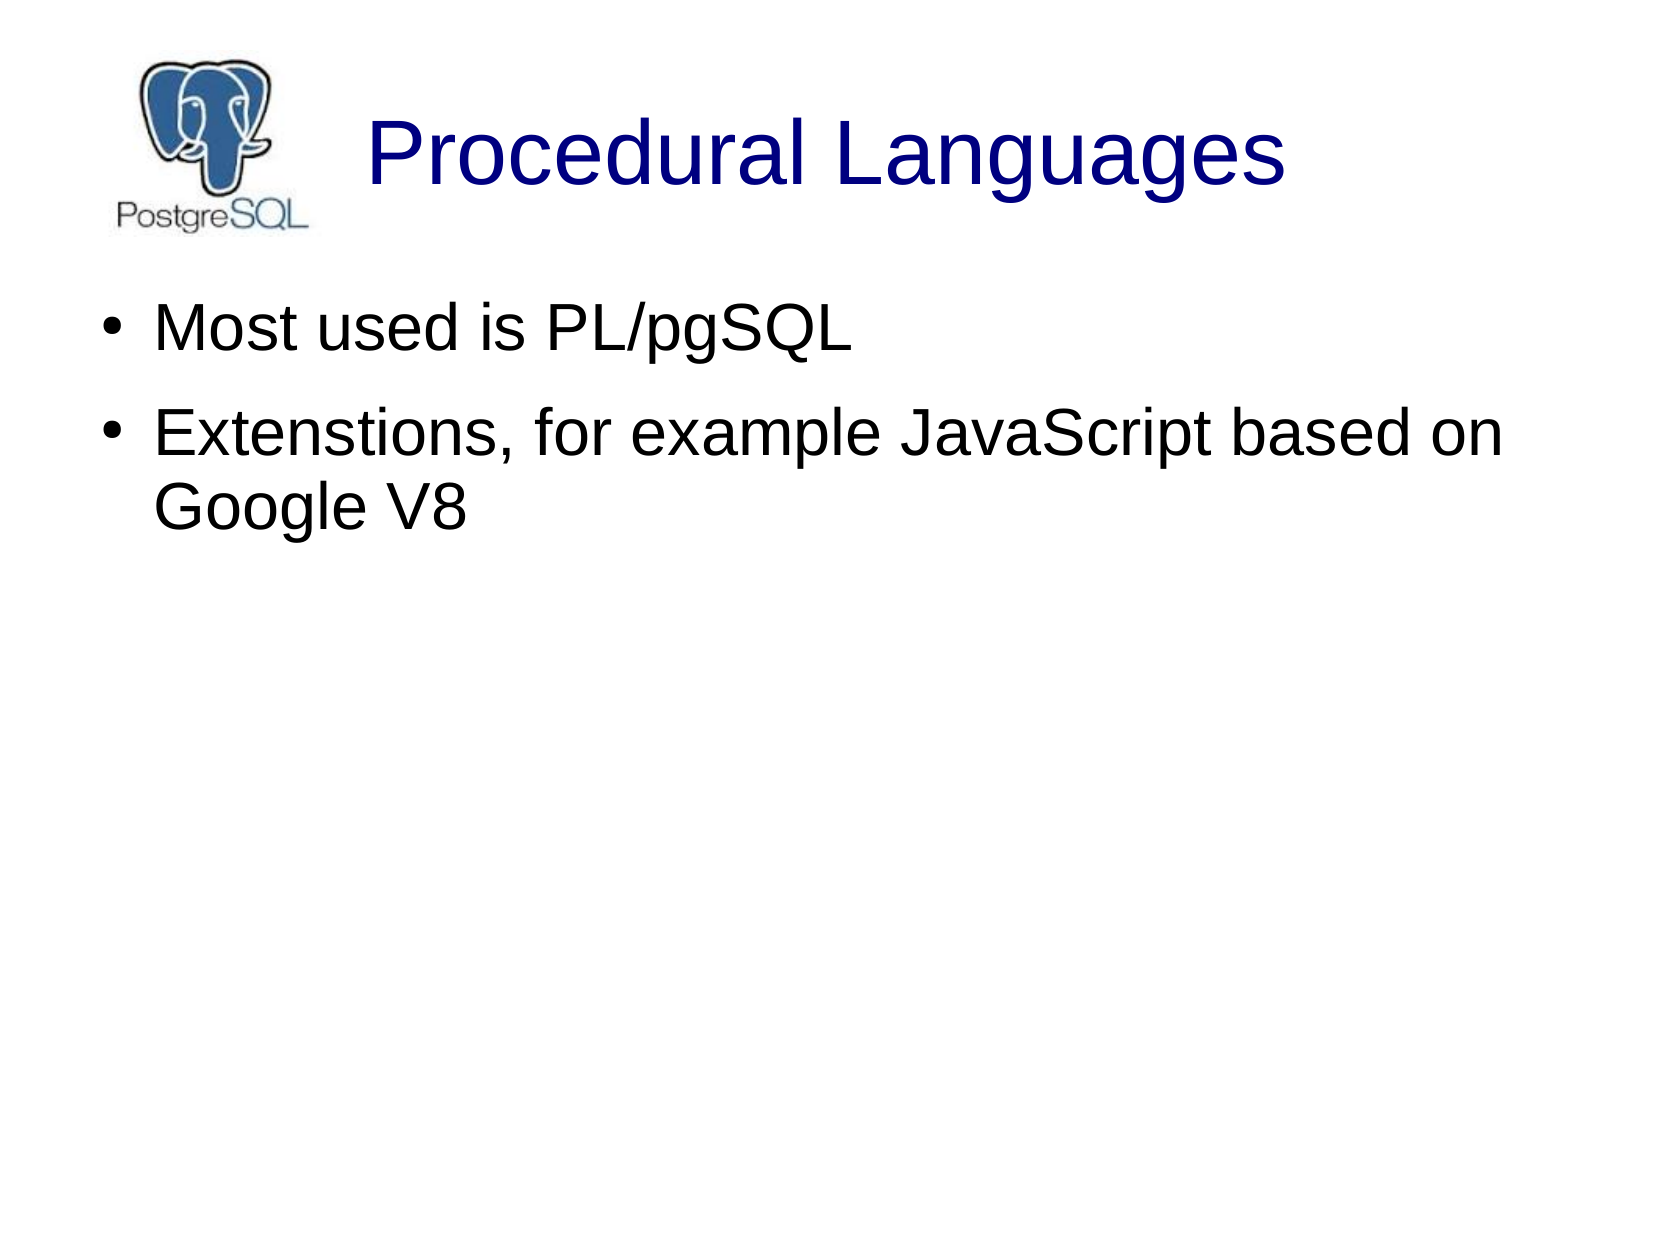

# Procedural Languages
Most used is PL/pgSQL
Extenstions, for example JavaScript based on Google V8